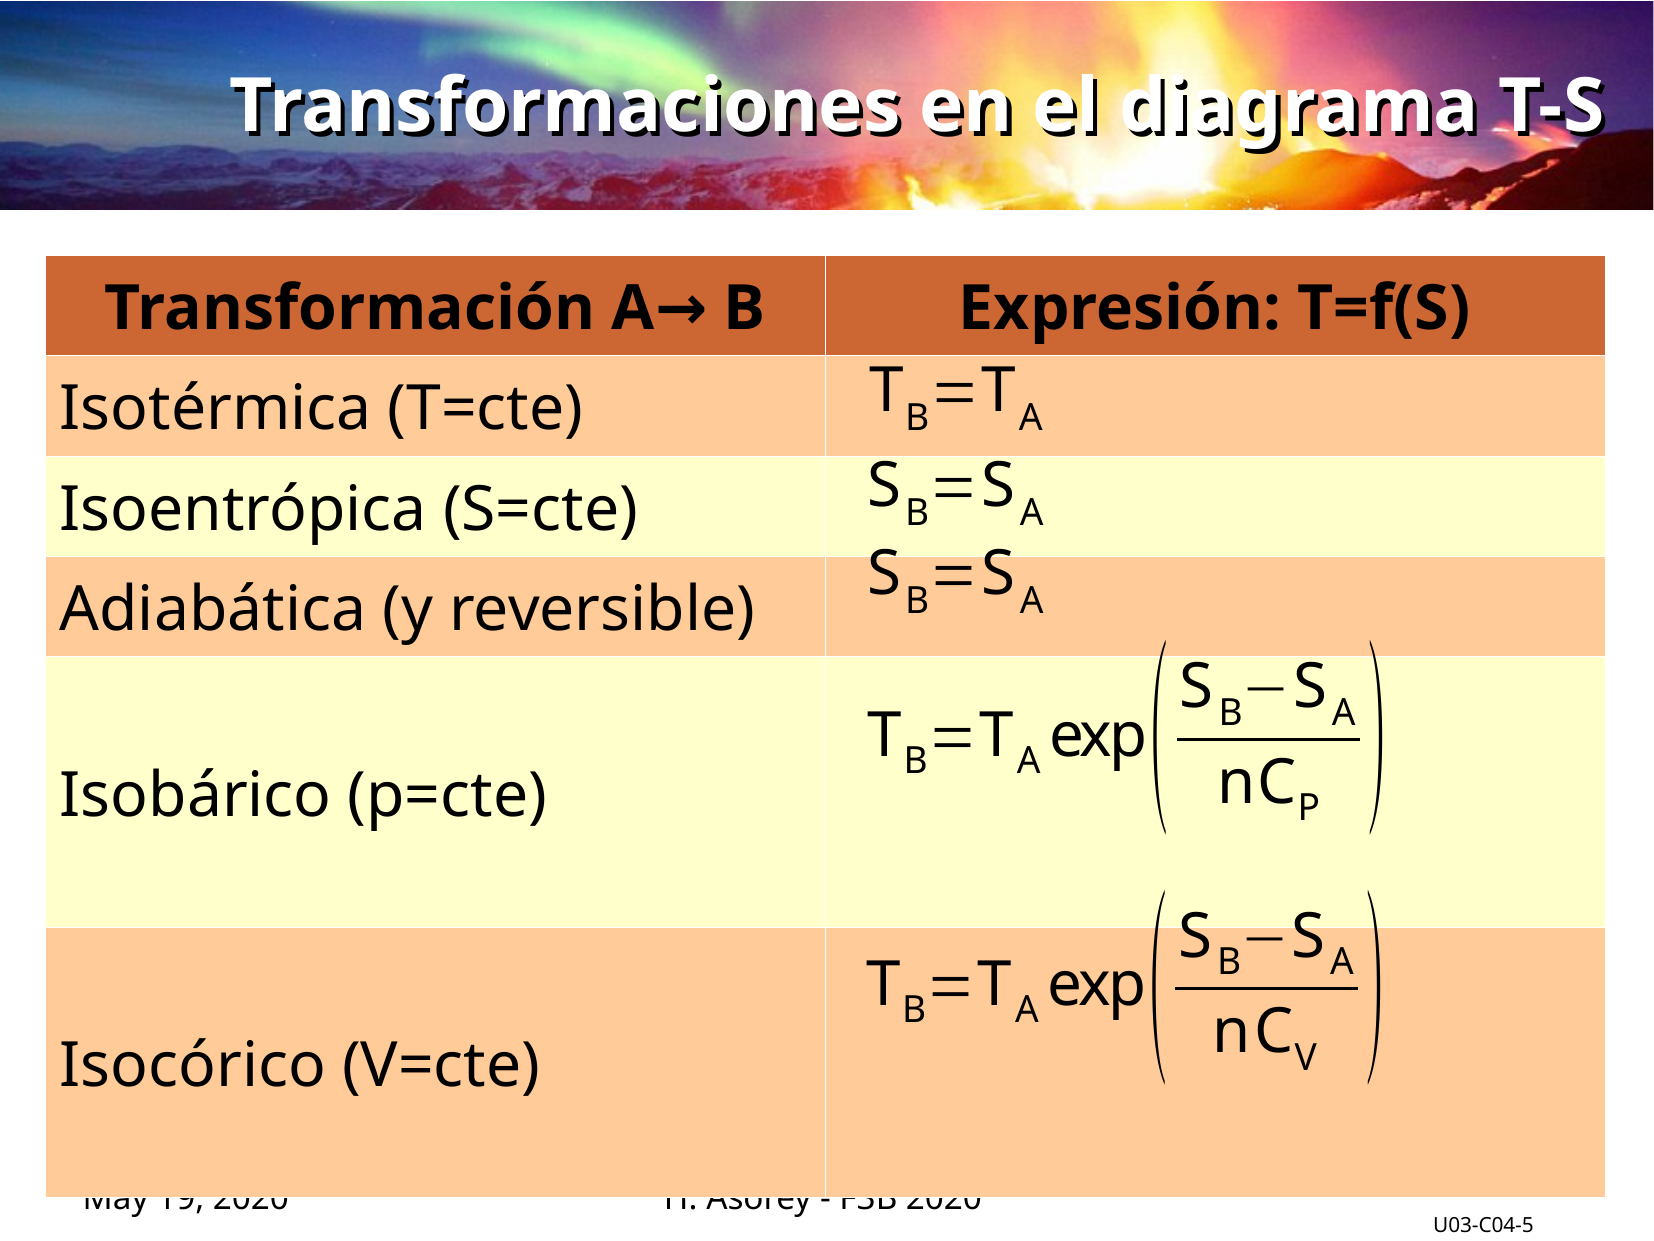

# Transformaciones en el diagrama T-S
| Transformación A→ B | Expresión: T=f(S) |
| --- | --- |
| Isotérmica (T=cte) | |
| Isoentrópica (S=cte) | |
| Adiabática (y reversible) | |
| Isobárico (p=cte) | |
| Isocórico (V=cte) | |
		U03-C04-5
May 19, 2020
H. Asorey - F3B 2020
7